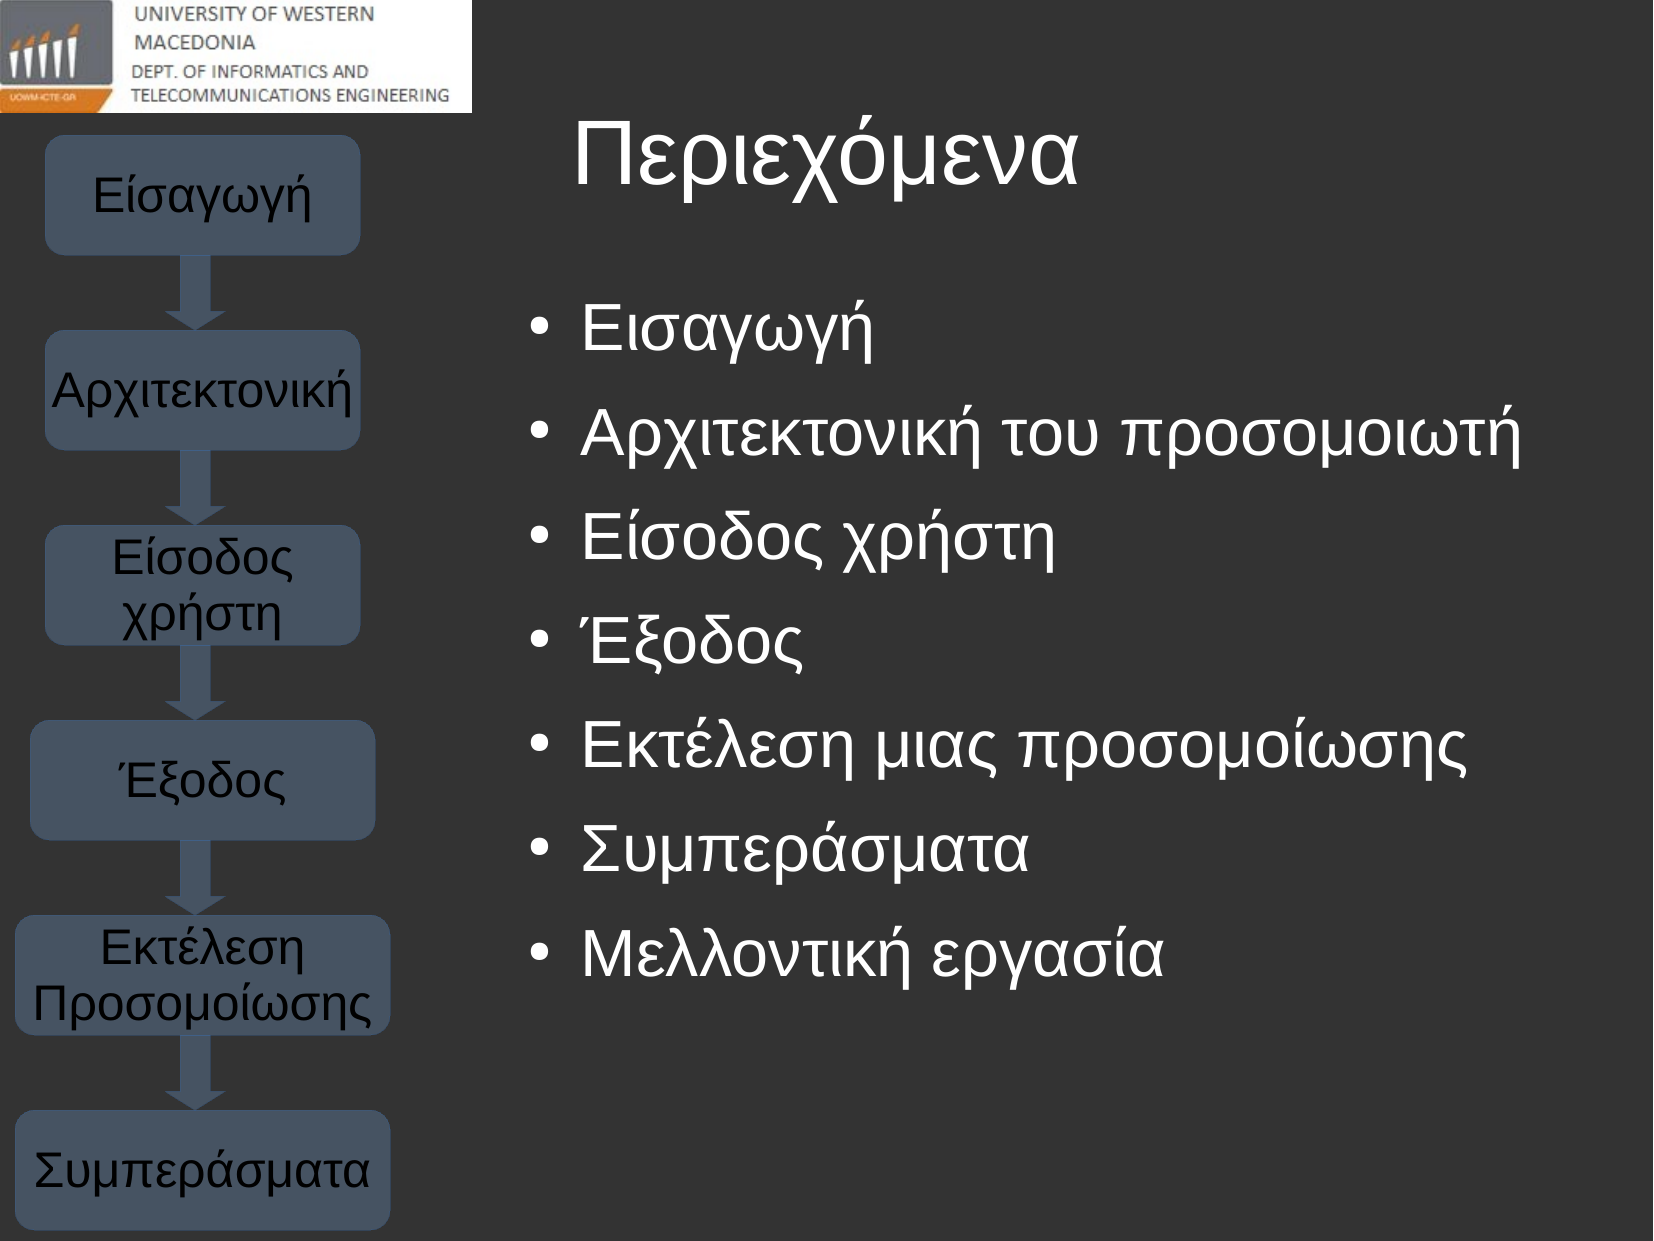

# Περιεχόμενα
Είσαγωγή
Εισαγωγή
Αρχιτεκτονική του προσομοιωτή
Είσοδος χρήστη
Έξοδος
Εκτέλεση μιας προσομοίωσης
Συμπεράσματα
Μελλοντική εργασία
Αρχιτεκτονική
Είσοδος
χρήστη
Έξοδος
Εκτέλεση
Προσομοίωσης
Συμπεράσματα